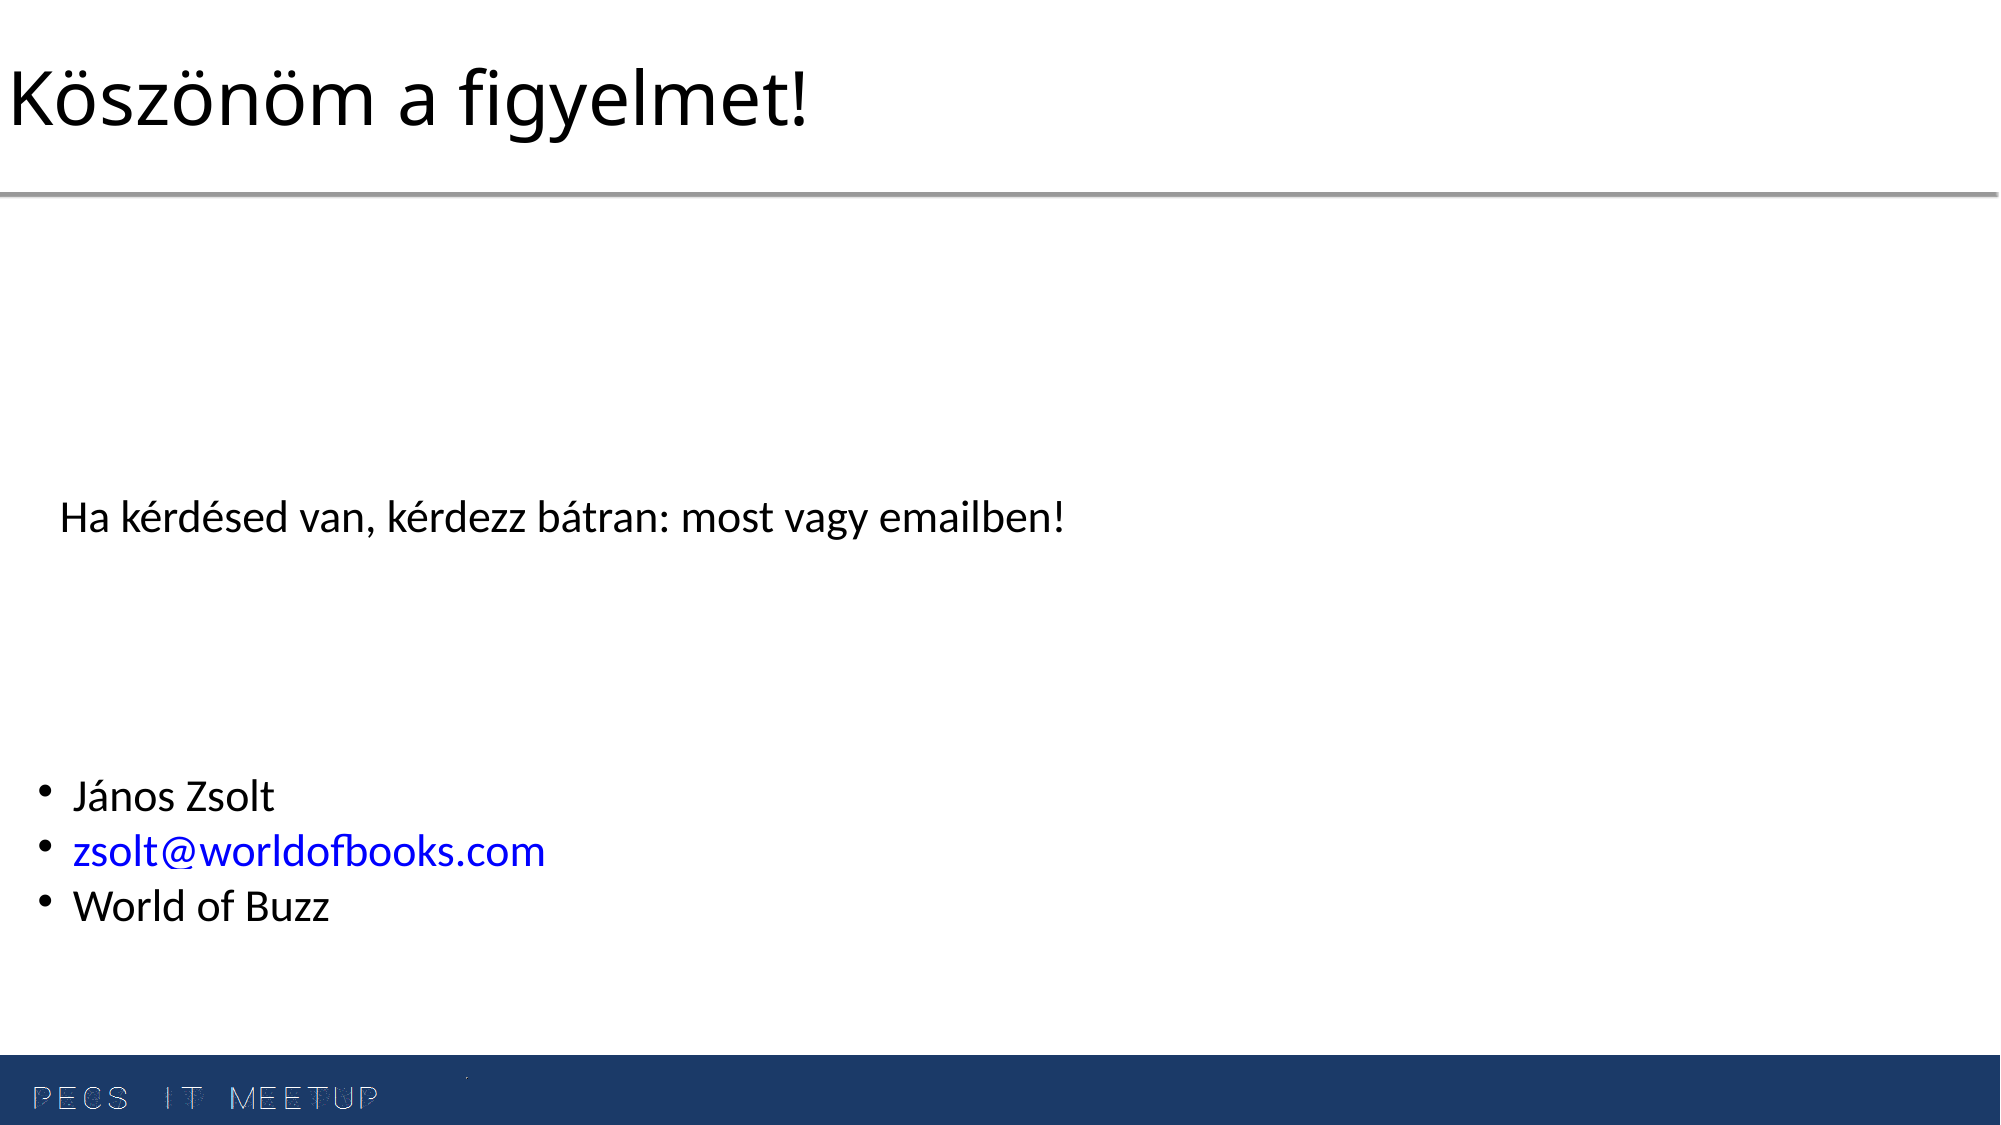

dsdf
Köszönöm a figyelmet!
Ha kérdésed van, kérdezz bátran: most vagy emailben!
János Zsolt
zsolt@worldofbooks.com
World of Buzz